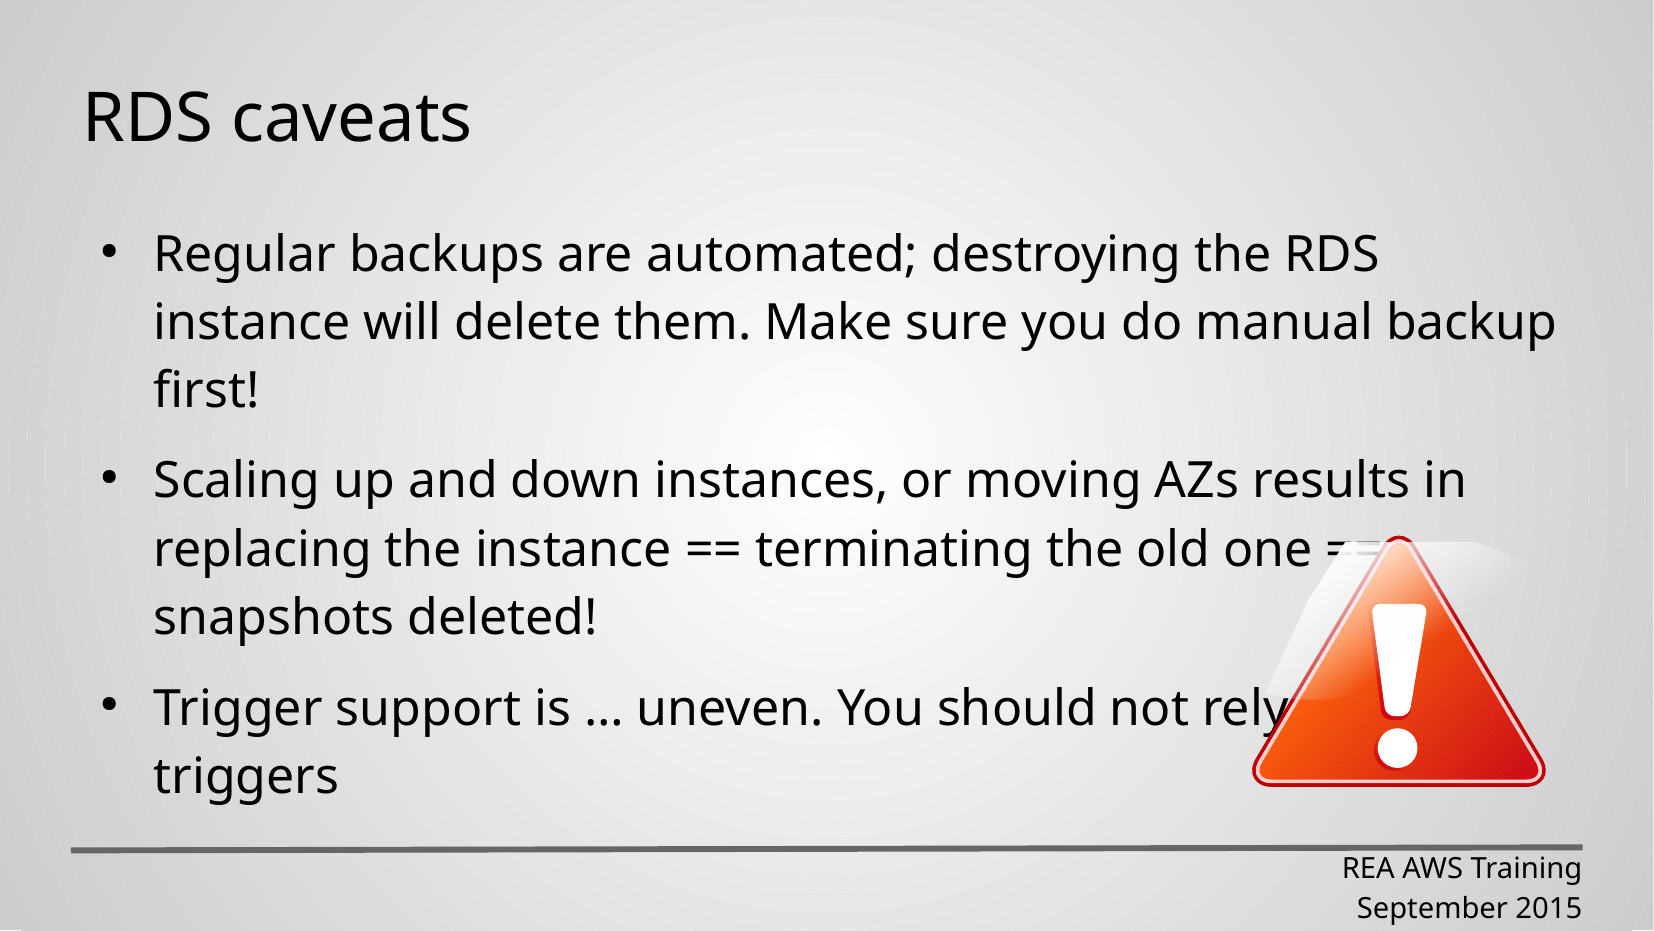

# RDS caveats
Regular backups are automated; destroying the RDS instance will delete them. Make sure you do manual backup first!
Scaling up and down instances, or moving AZs results in replacing the instance == terminating the old one == snapshots deleted!
Trigger support is … uneven. You should not rely on
triggers